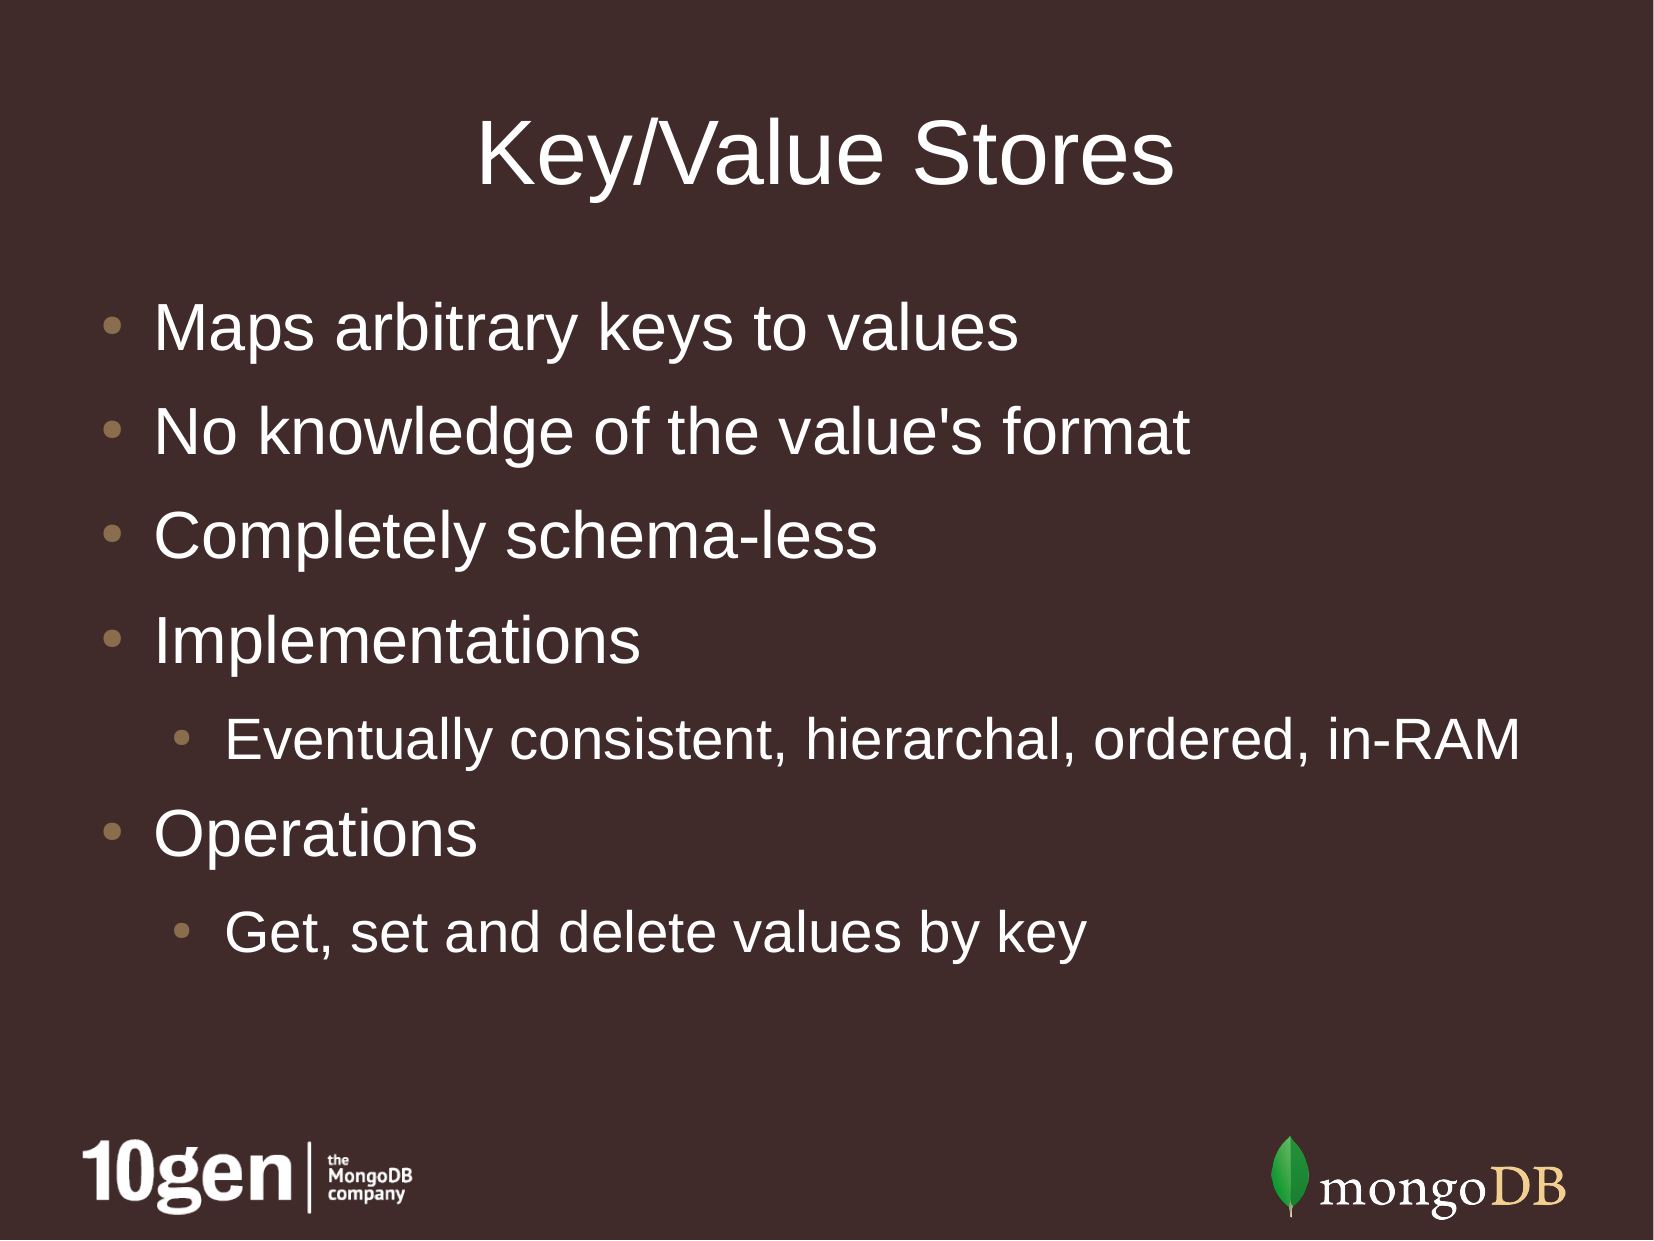

# Key/Value Stores
Maps arbitrary keys to values
No knowledge of the value's format
Completely schema-less
Implementations
Eventually consistent, hierarchal, ordered, in-RAM
Operations
Get, set and delete values by key